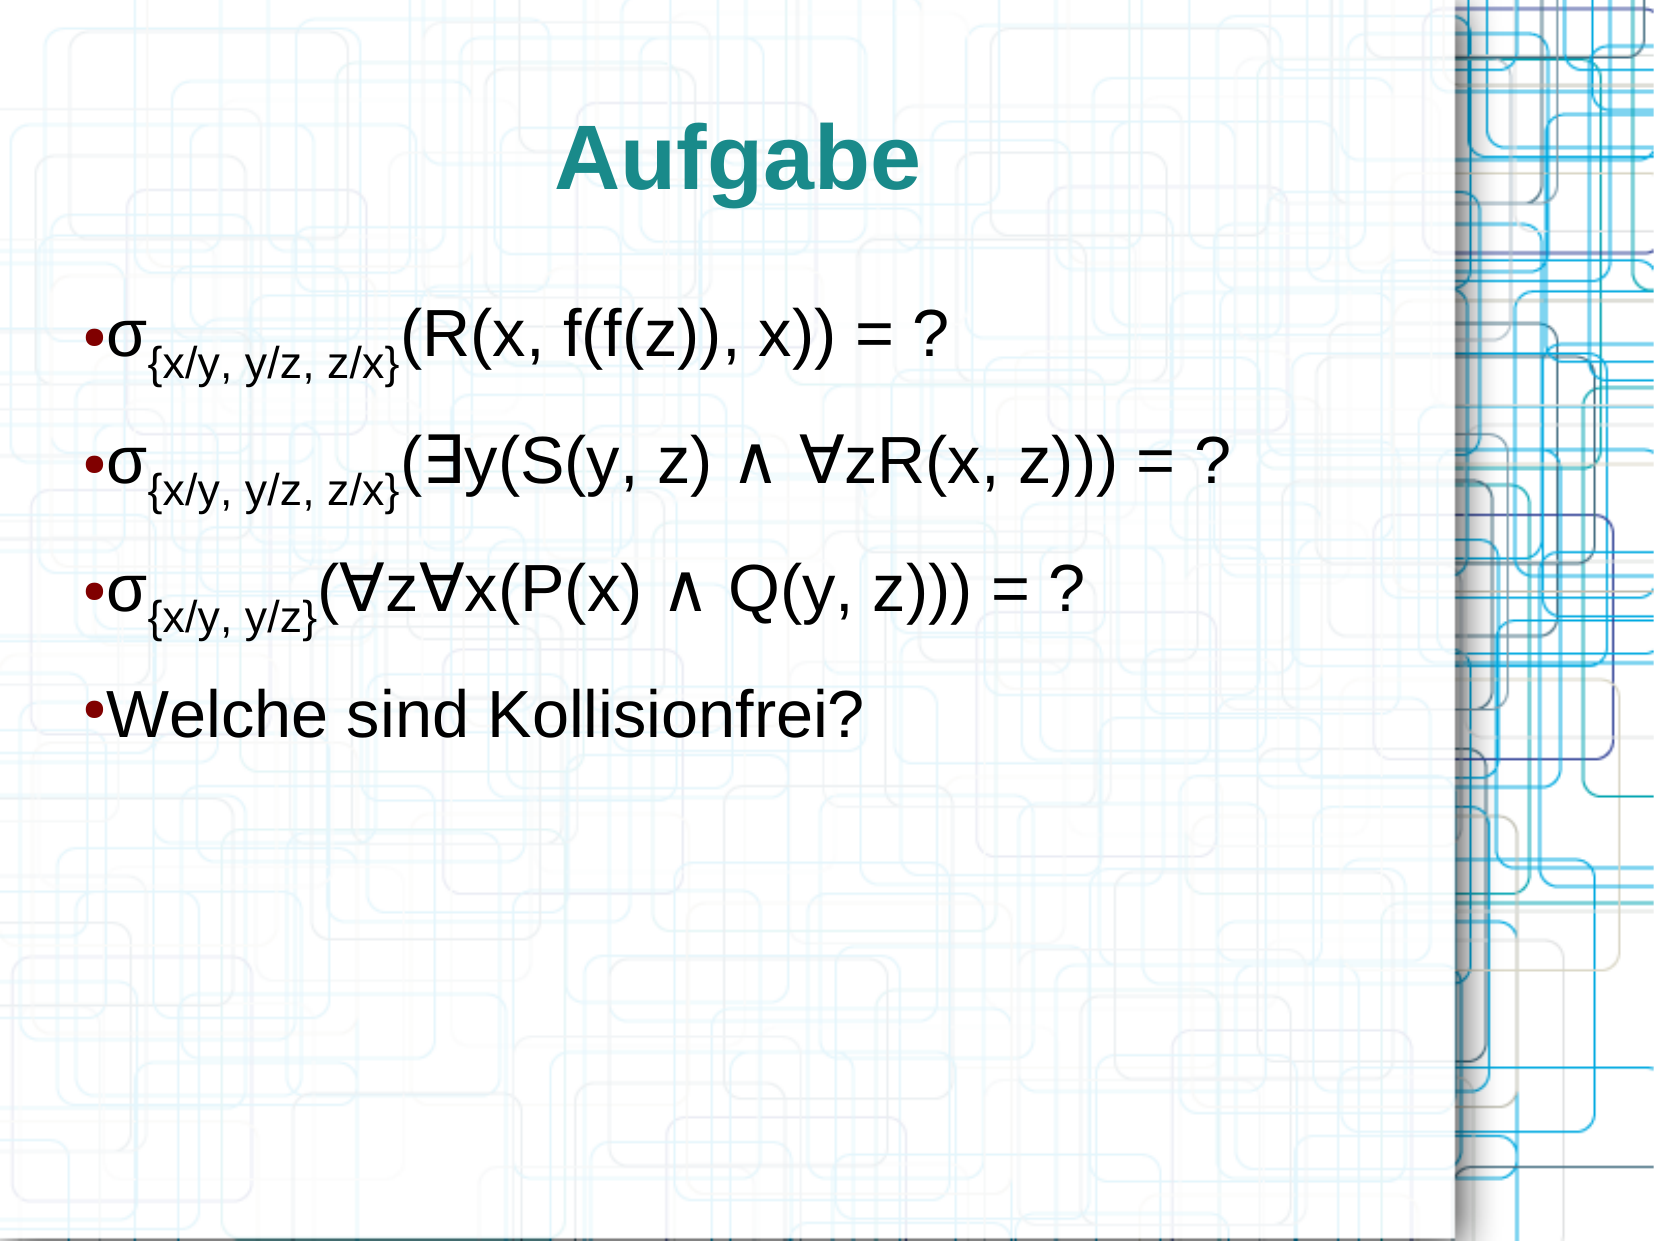

# Aufgabe
σ{x/y, y/z, z/x}(R(x, f(f(z)), x)) = ?
σ{x/y, y/z, z/x}(∃y(S(y, z) ∧ ∀zR(x, z))) = ?
σ{x/y, y/z}(∀z∀x(P(x) ∧ Q(y, z))) = ?
Welche sind Kollisionfrei?